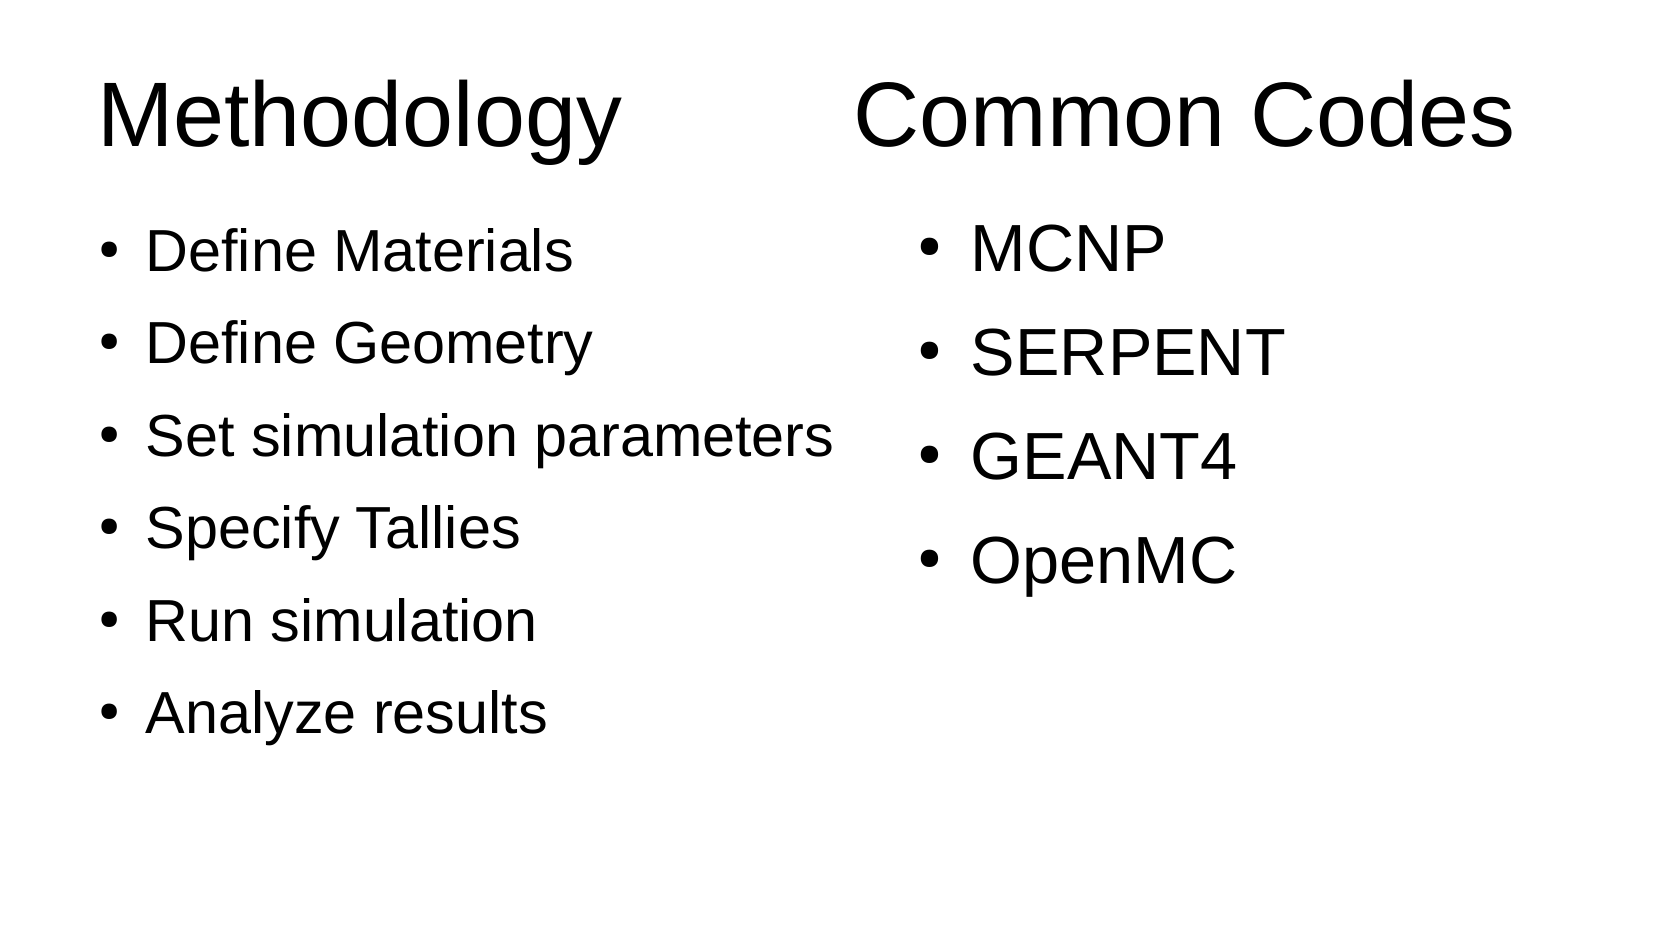

Common Codes
# Methodology
MCNP
SERPENT
GEANT4
OpenMC
Define Materials
Define Geometry
Set simulation parameters
Specify Tallies
Run simulation
Analyze results